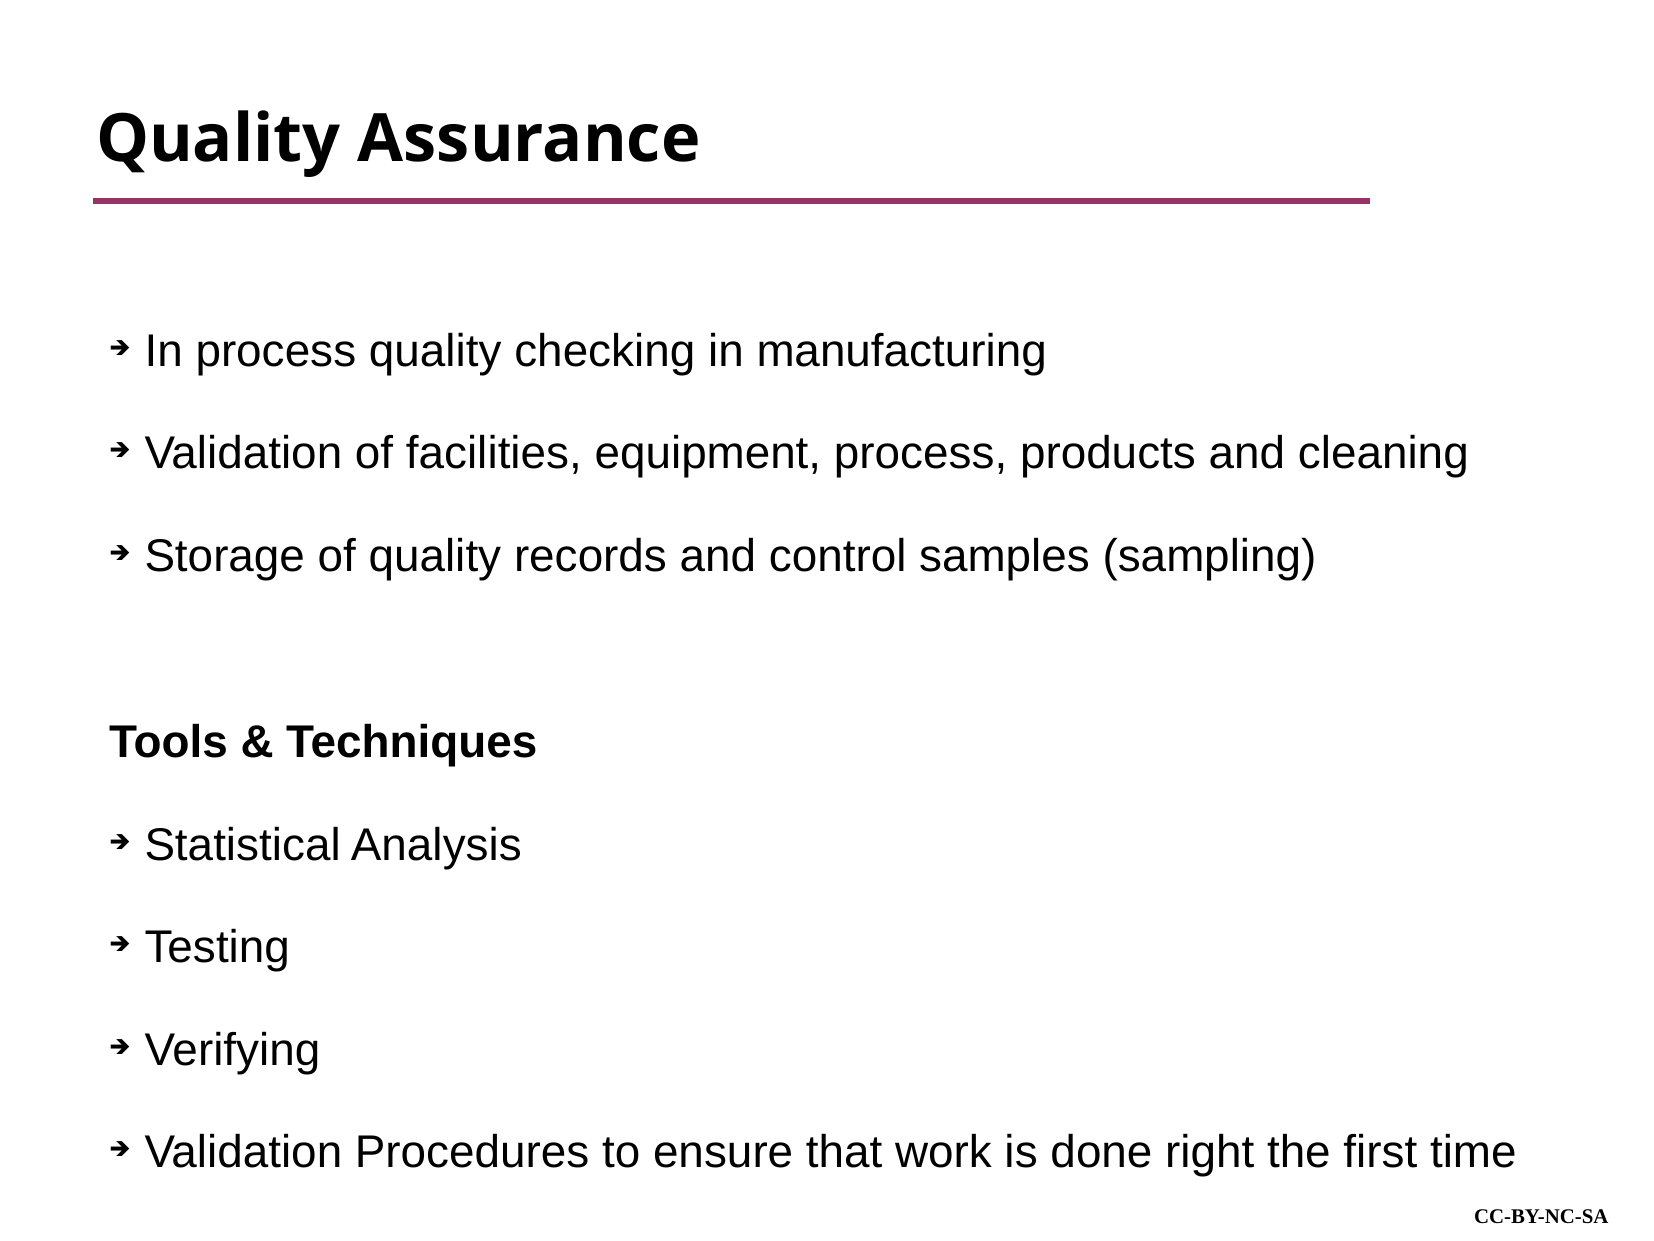

# Quality Assurance
In process quality checking in manufacturing
Validation of facilities, equipment, process, products and cleaning
Storage of quality records and control samples (sampling)
Tools & Techniques
Statistical Analysis
Testing
Verifying
Validation Procedures to ensure that work is done right the first time